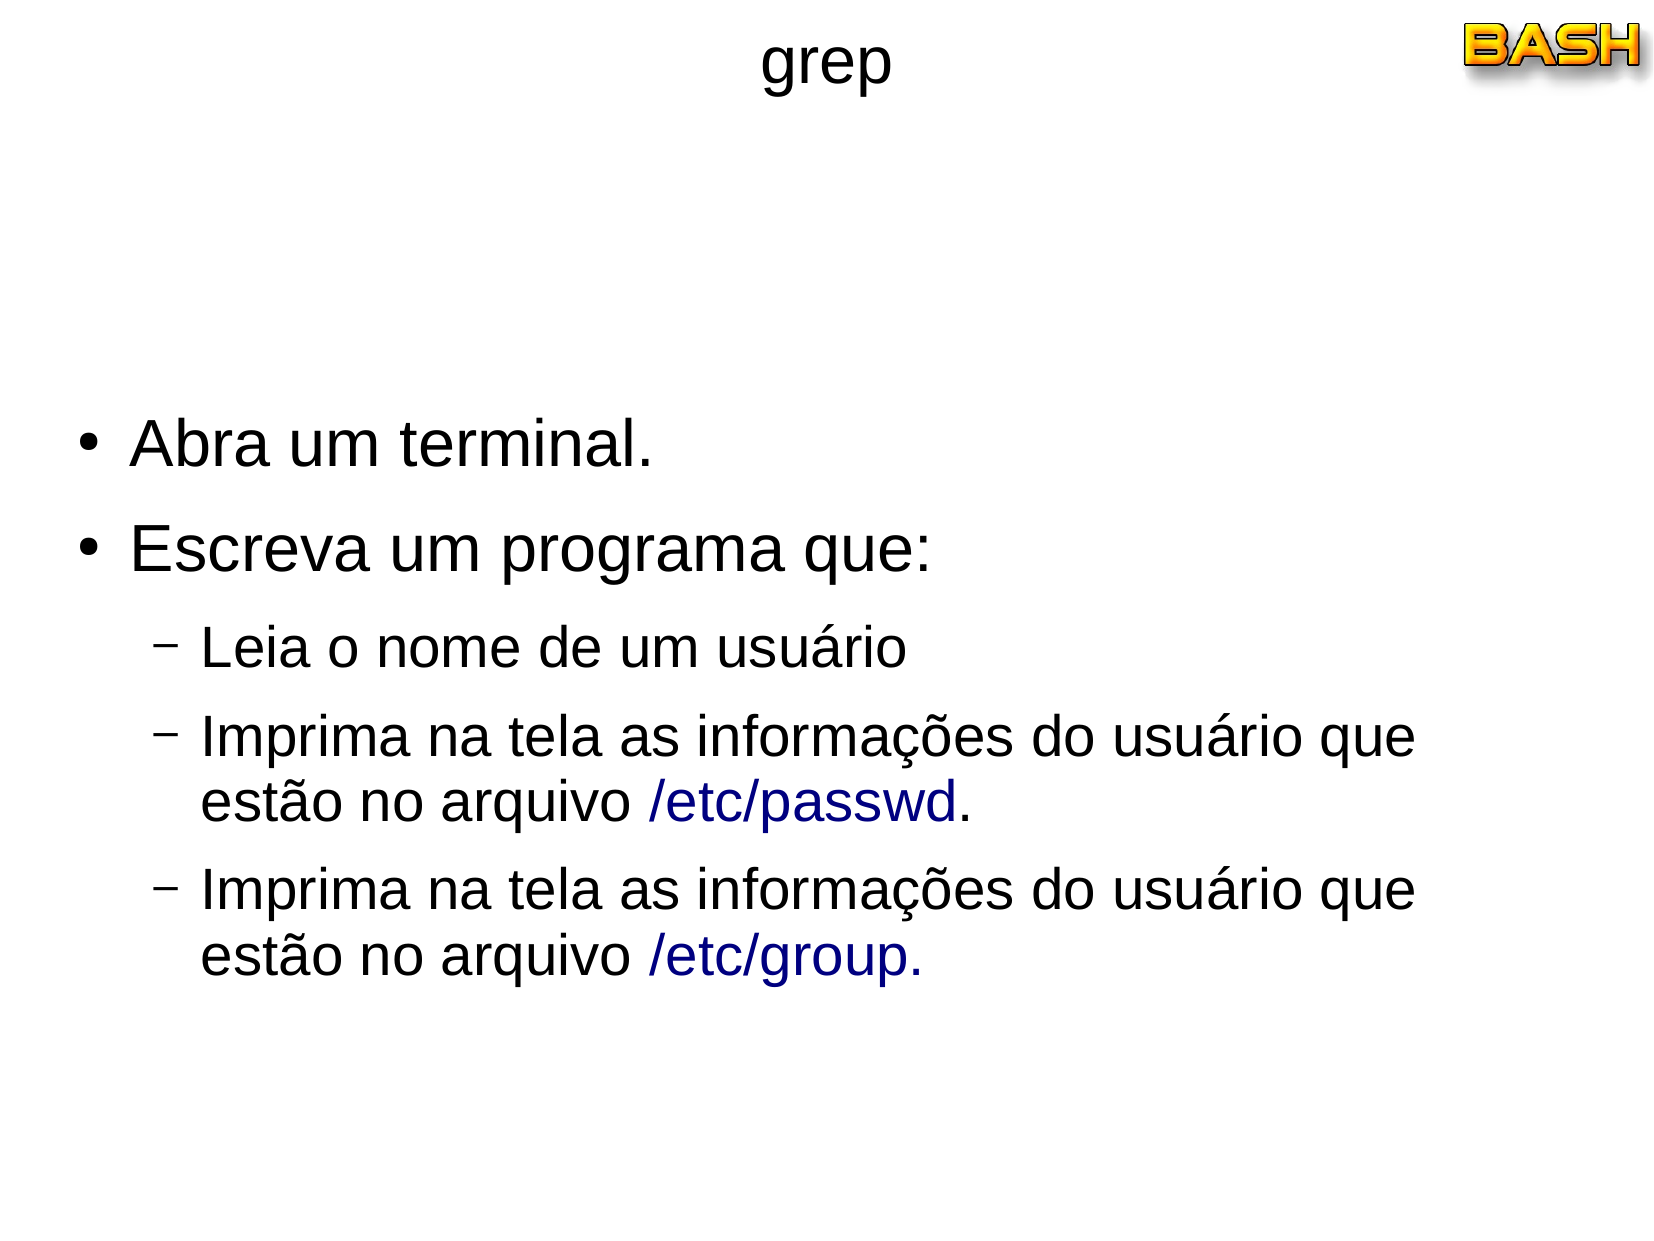

# grep
Abra um terminal.
Escreva um programa que:
Leia o nome de um usuário
Imprima na tela as informações do usuário que estão no arquivo /etc/passwd.
Imprima na tela as informações do usuário que estão no arquivo /etc/group.